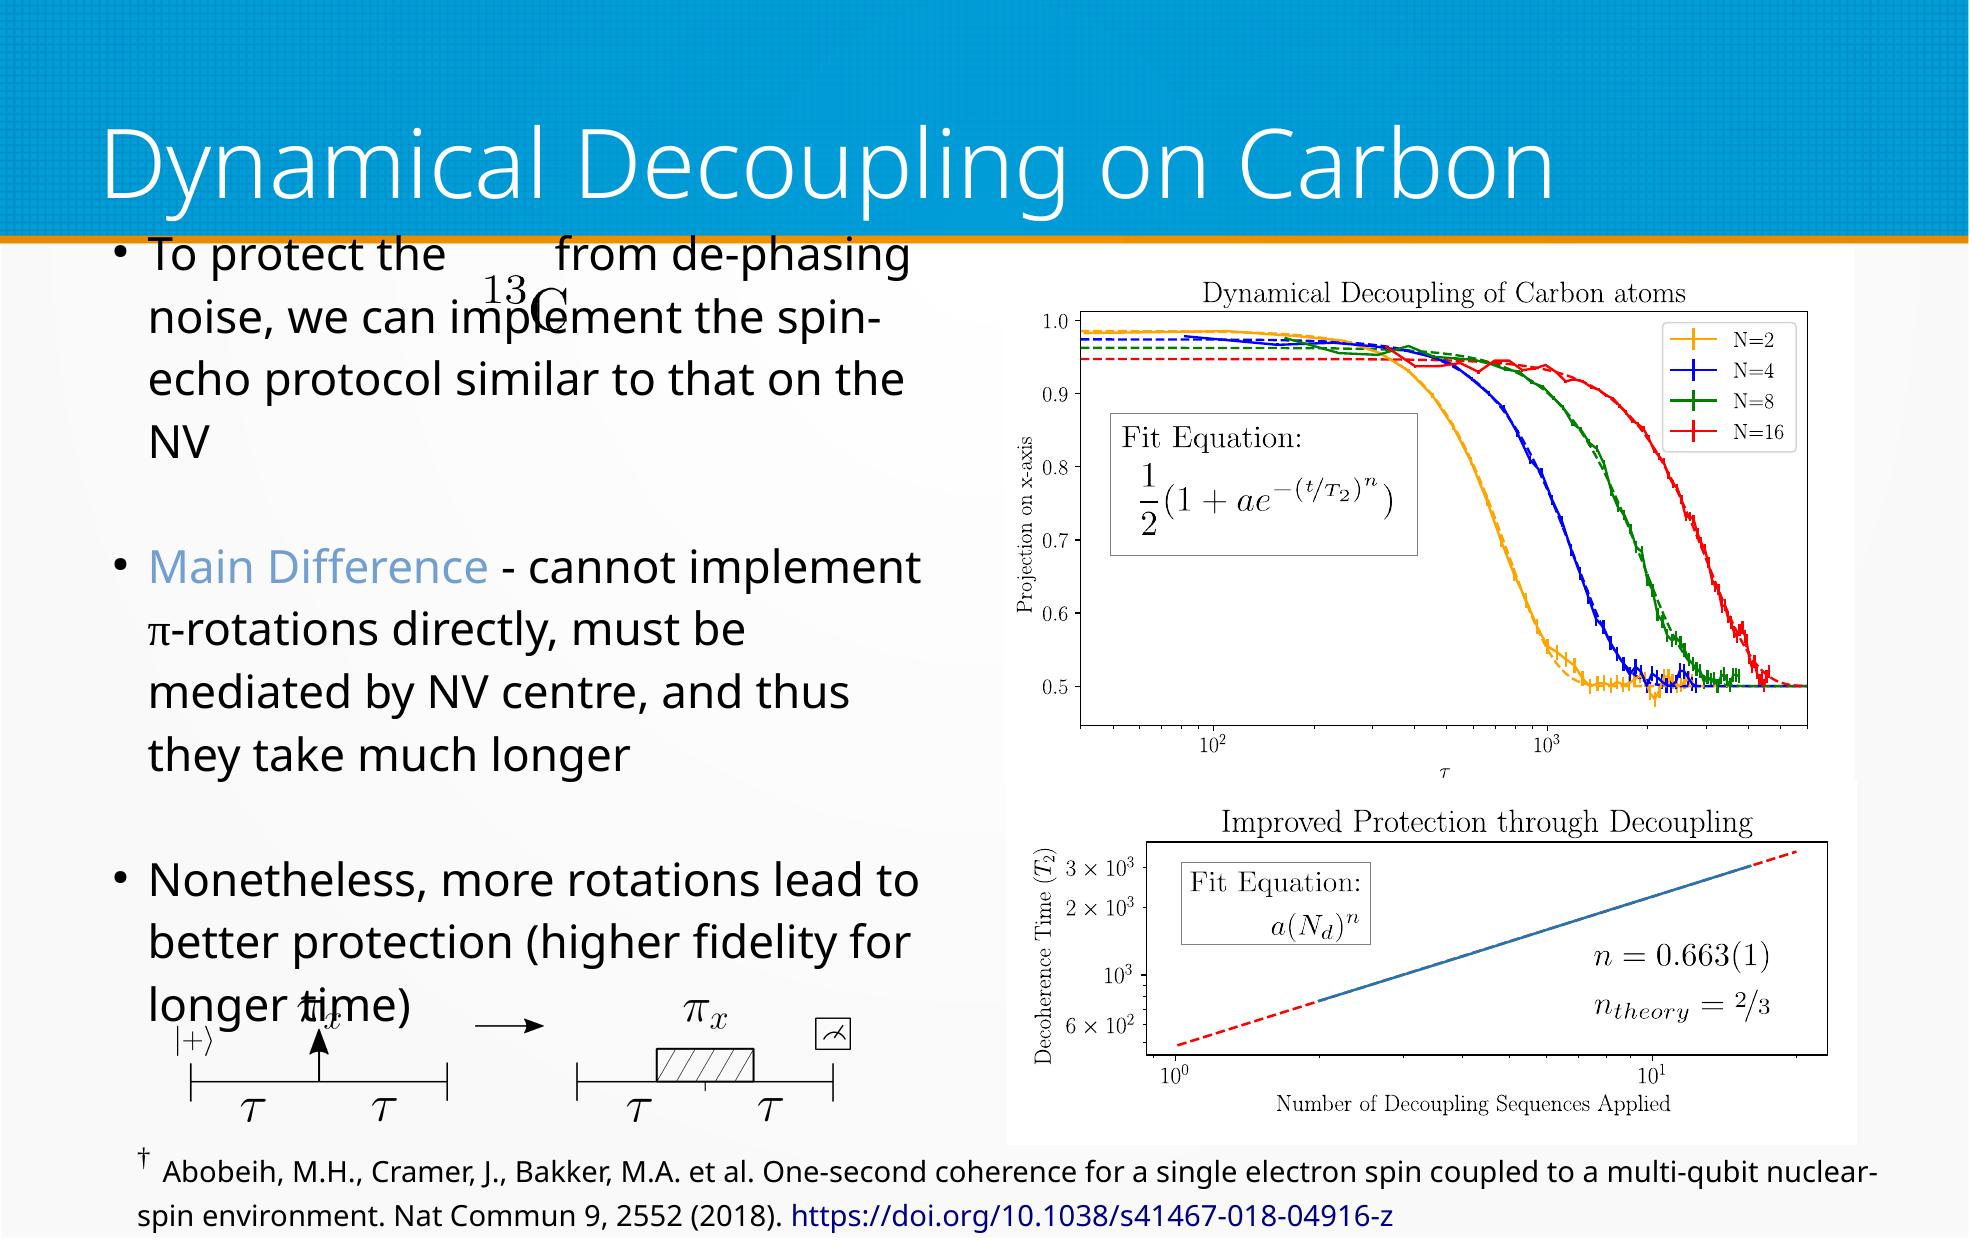

# Dynamical Decoupling on Carbon
To protect the from de-phasing noise, we can implement the spin-echo protocol similar to that on the NV
Main Difference - cannot implement π-rotations directly, must be mediated by NV centre, and thus they take much longer
Nonetheless, more rotations lead to better protection (higher fidelity for longer time)
†
† Abobeih, M.H., Cramer, J., Bakker, M.A. et al. One-second coherence for a single electron spin coupled to a multi-qubit nuclear-spin environment. Nat Commun 9, 2552 (2018). https://doi.org/10.1038/s41467-018-04916-z